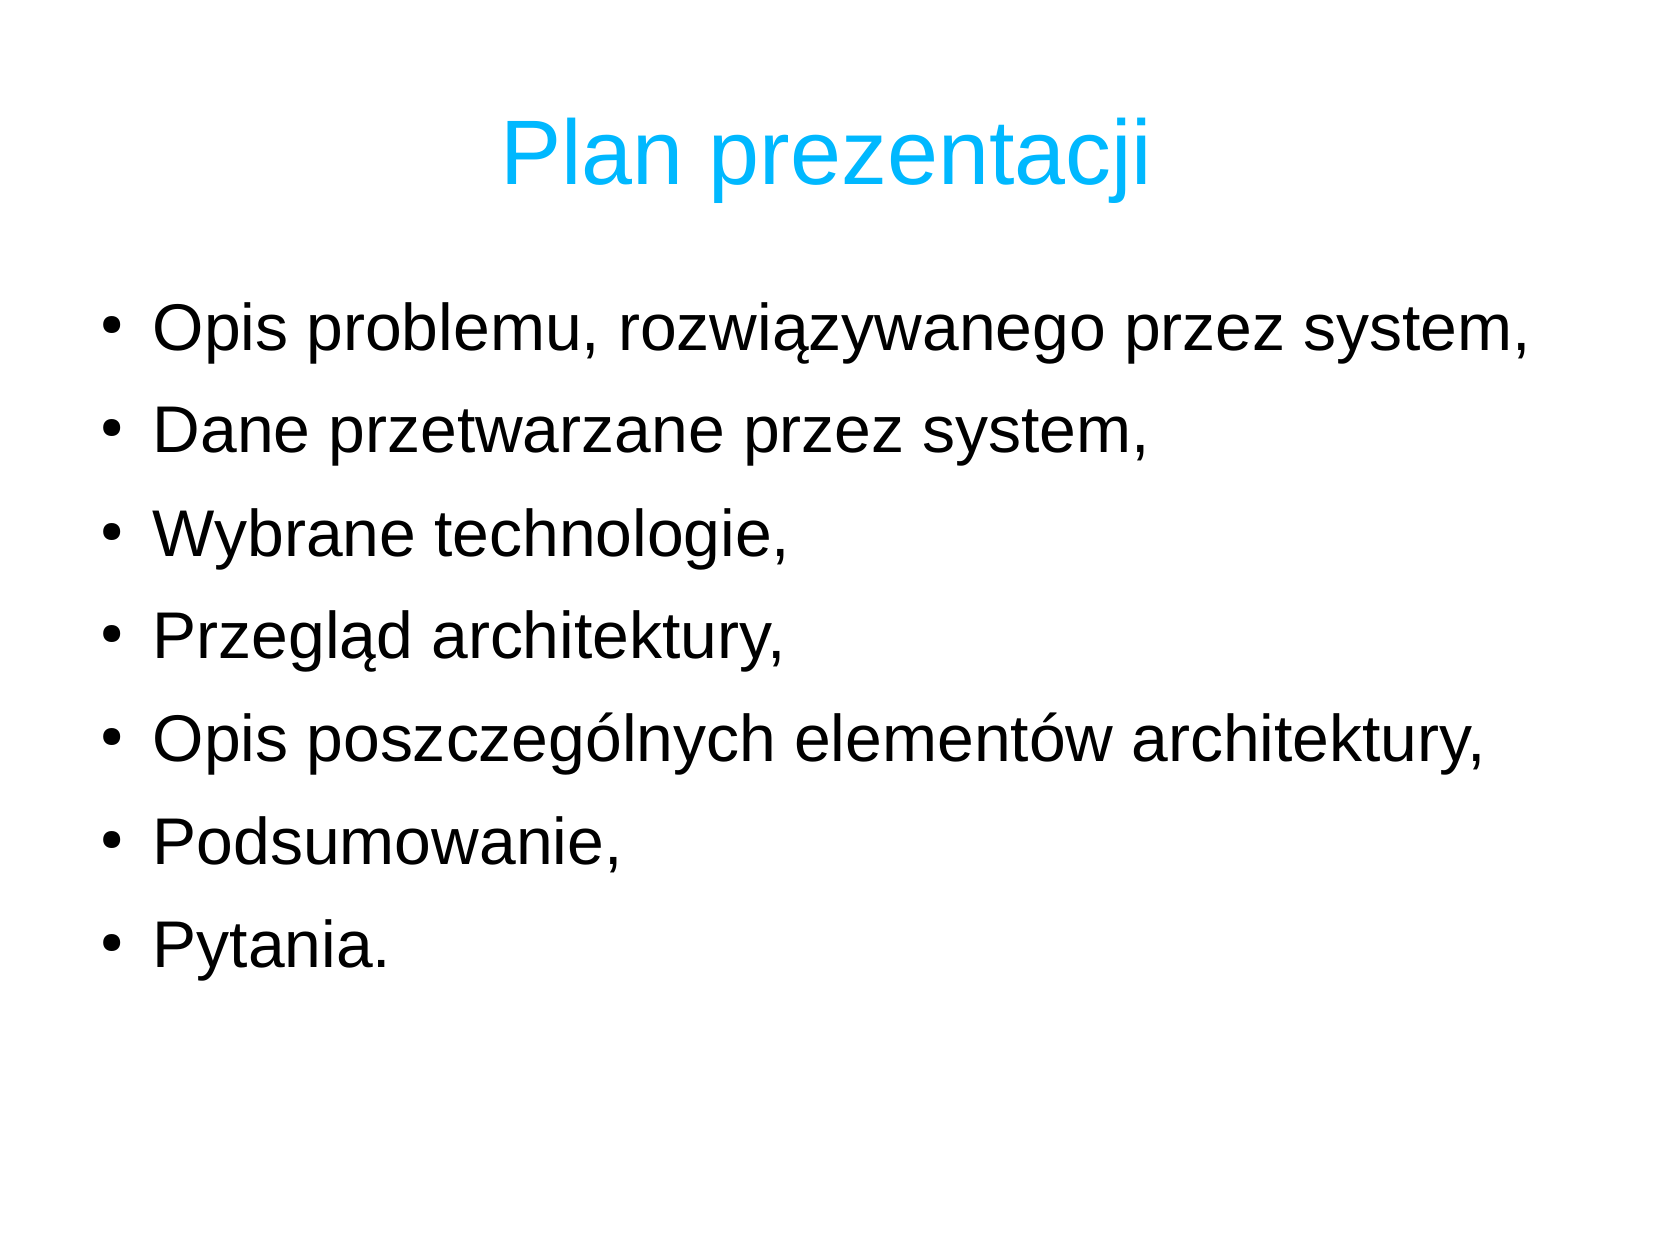

# Plan prezentacji
Opis problemu, rozwiązywanego przez system,
Dane przetwarzane przez system,
Wybrane technologie,
Przegląd architektury,
Opis poszczególnych elementów architektury,
Podsumowanie,
Pytania.